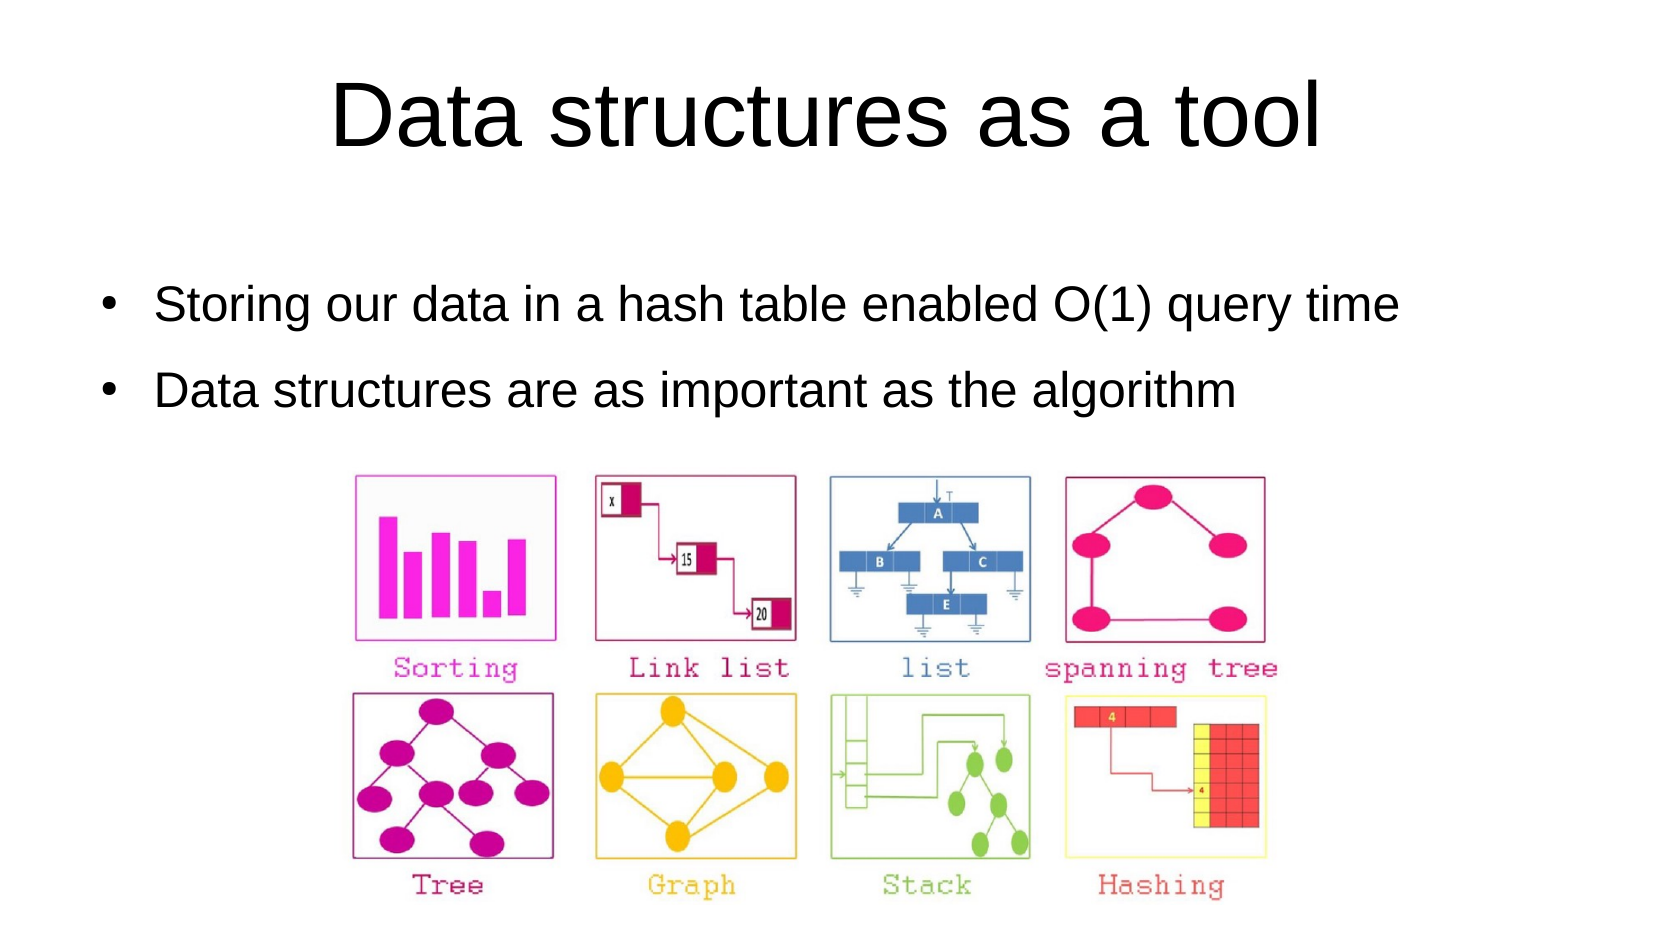

# Data structures as a tool
Storing our data in a hash table enabled O(1) query time
Data structures are as important as the algorithm